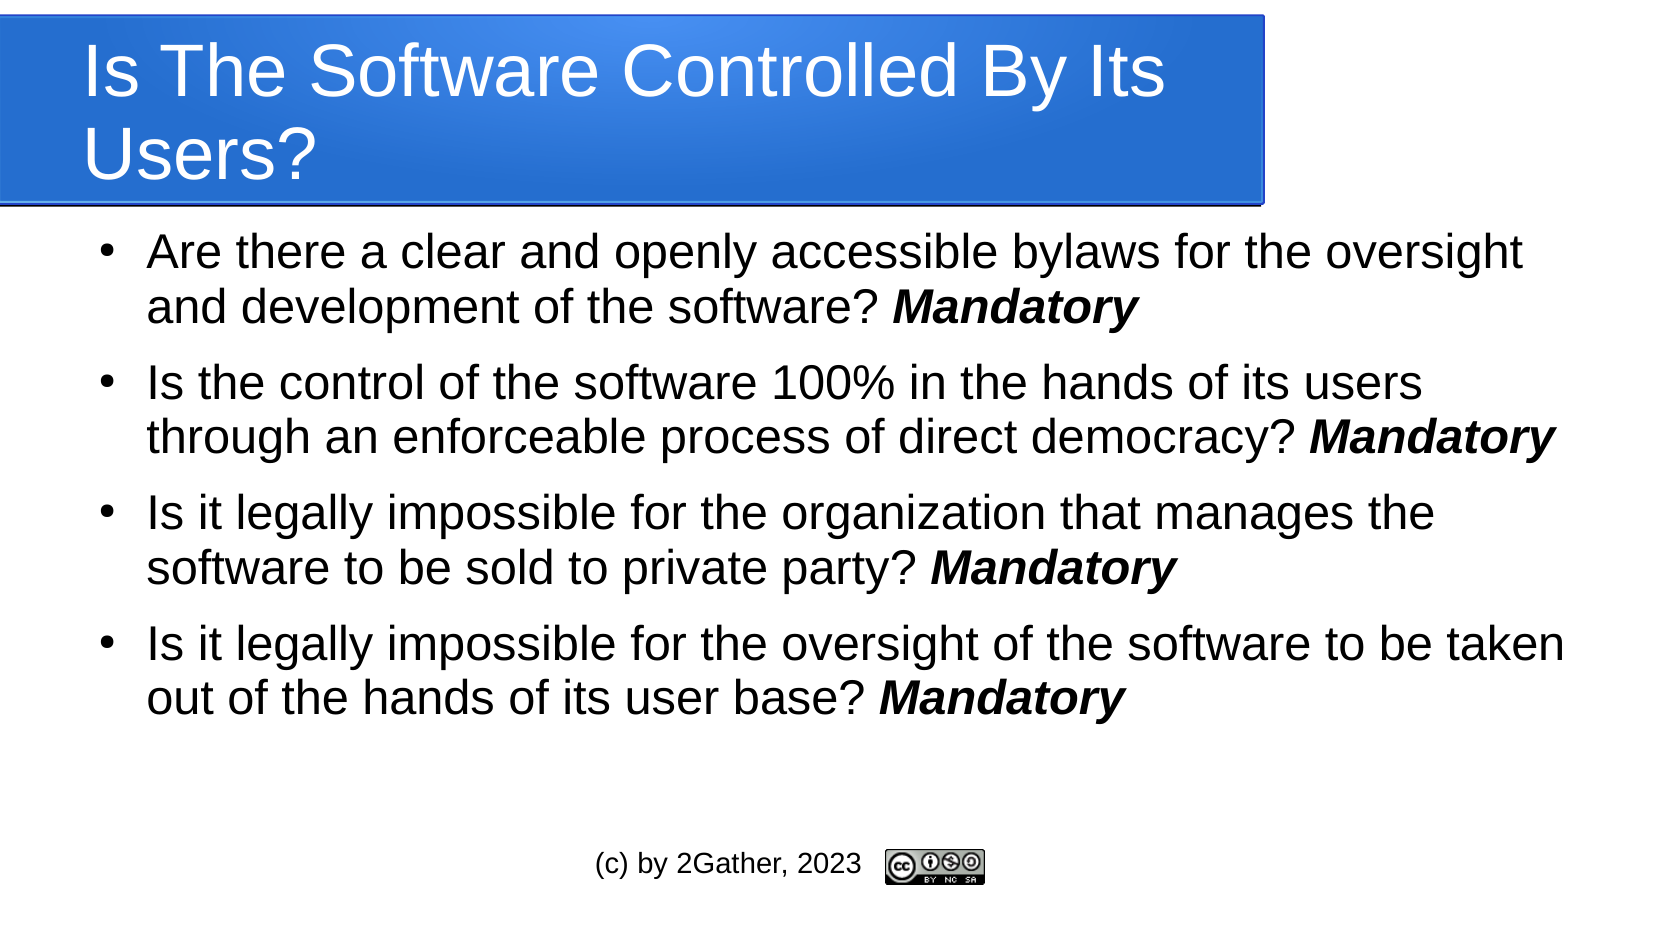

# Is The Software Controlled By Its Users?
Are there a clear and openly accessible bylaws for the oversight and development of the software? Mandatory
Is the control of the software 100% in the hands of its users through an enforceable process of direct democracy? Mandatory
Is it legally impossible for the organization that manages the software to be sold to private party? Mandatory
Is it legally impossible for the oversight of the software to be taken out of the hands of its user base? Mandatory